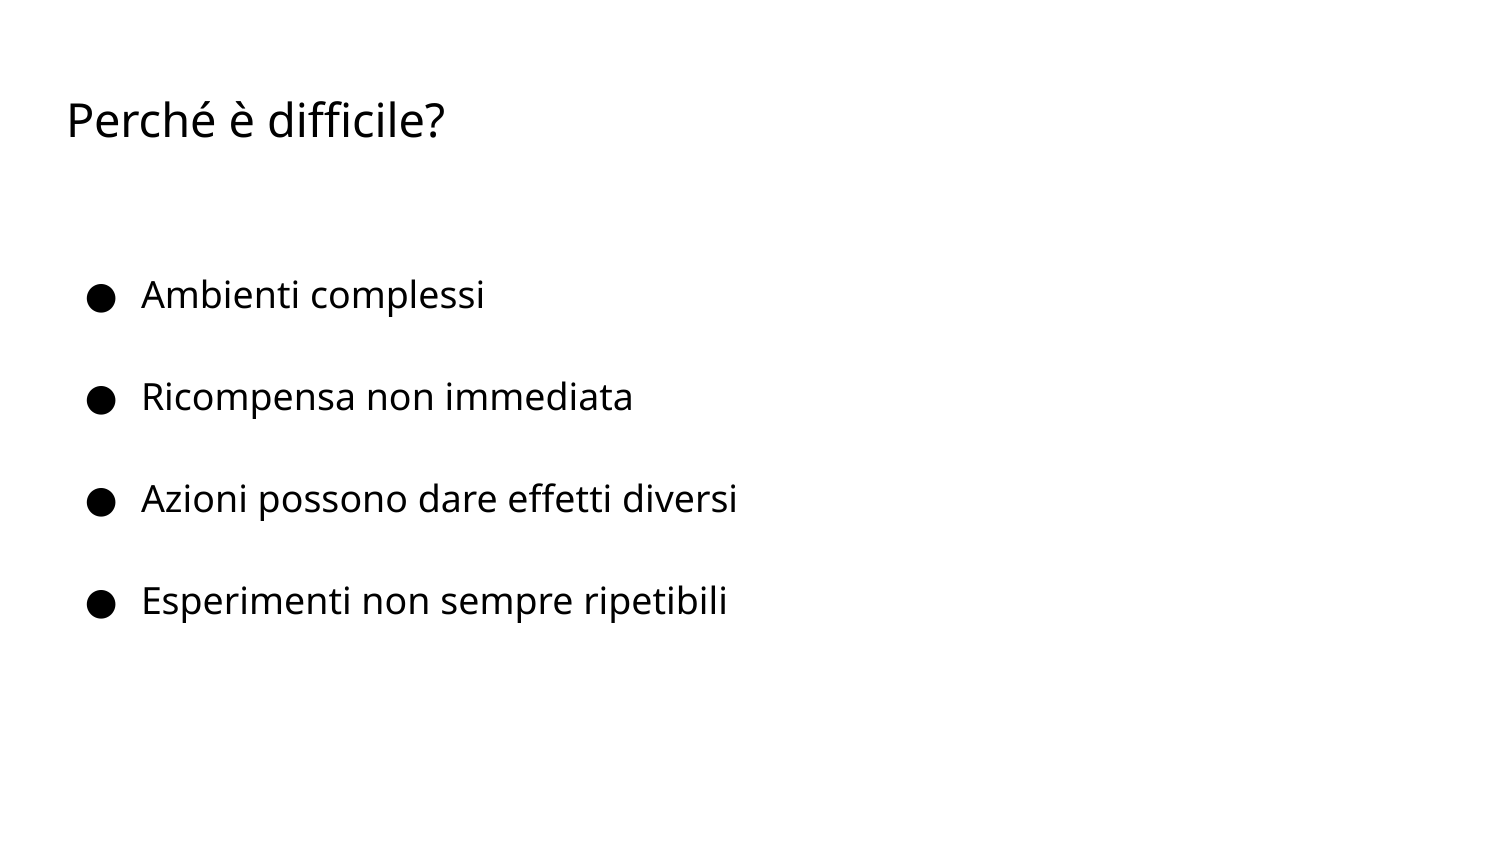

# Perché è difficile?
Ambienti complessi
Ricompensa non immediata
Azioni possono dare effetti diversi
Esperimenti non sempre ripetibili